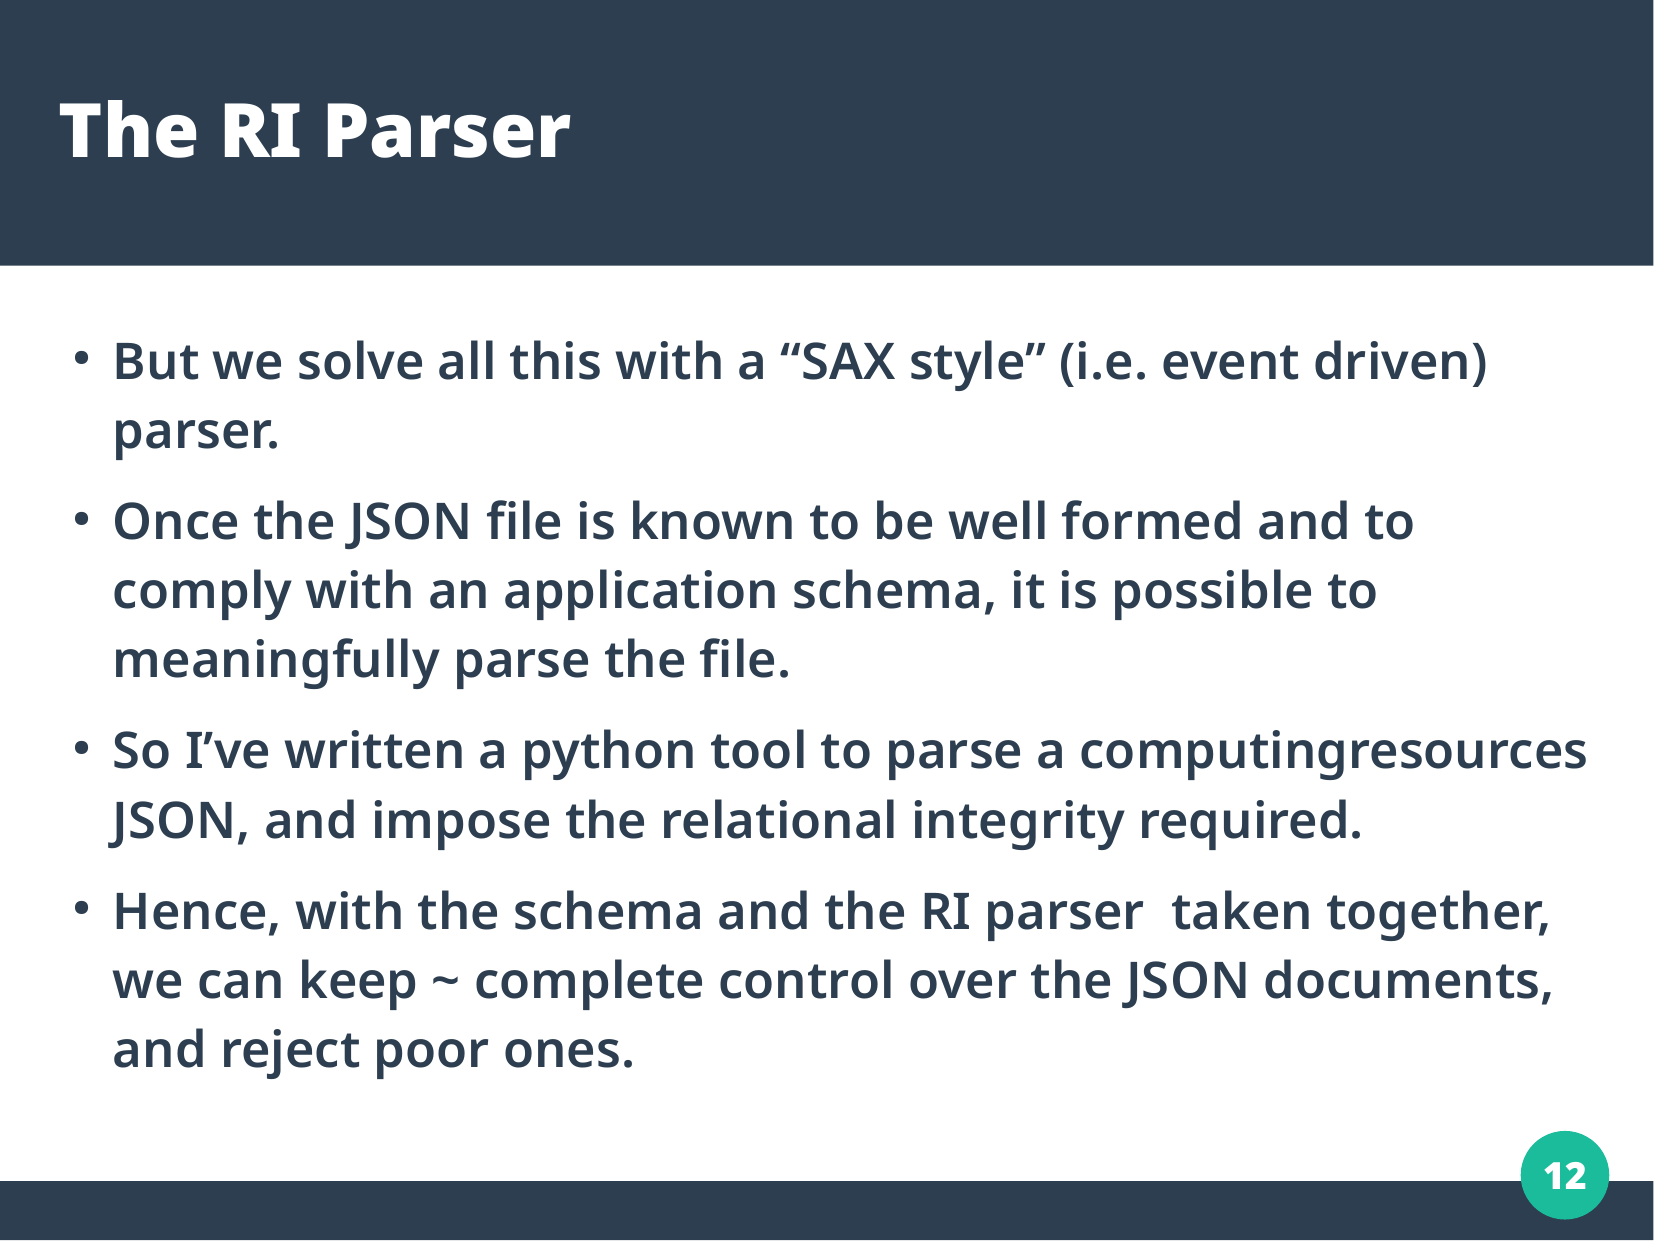

# The RI Parser
But we solve all this with a “SAX style” (i.e. event driven) parser.
Once the JSON file is known to be well formed and to comply with an application schema, it is possible to meaningfully parse the file.
So I’ve written a python tool to parse a computingresources JSON, and impose the relational integrity required.
Hence, with the schema and the RI parser taken together, we can keep ~ complete control over the JSON documents, and reject poor ones.
12